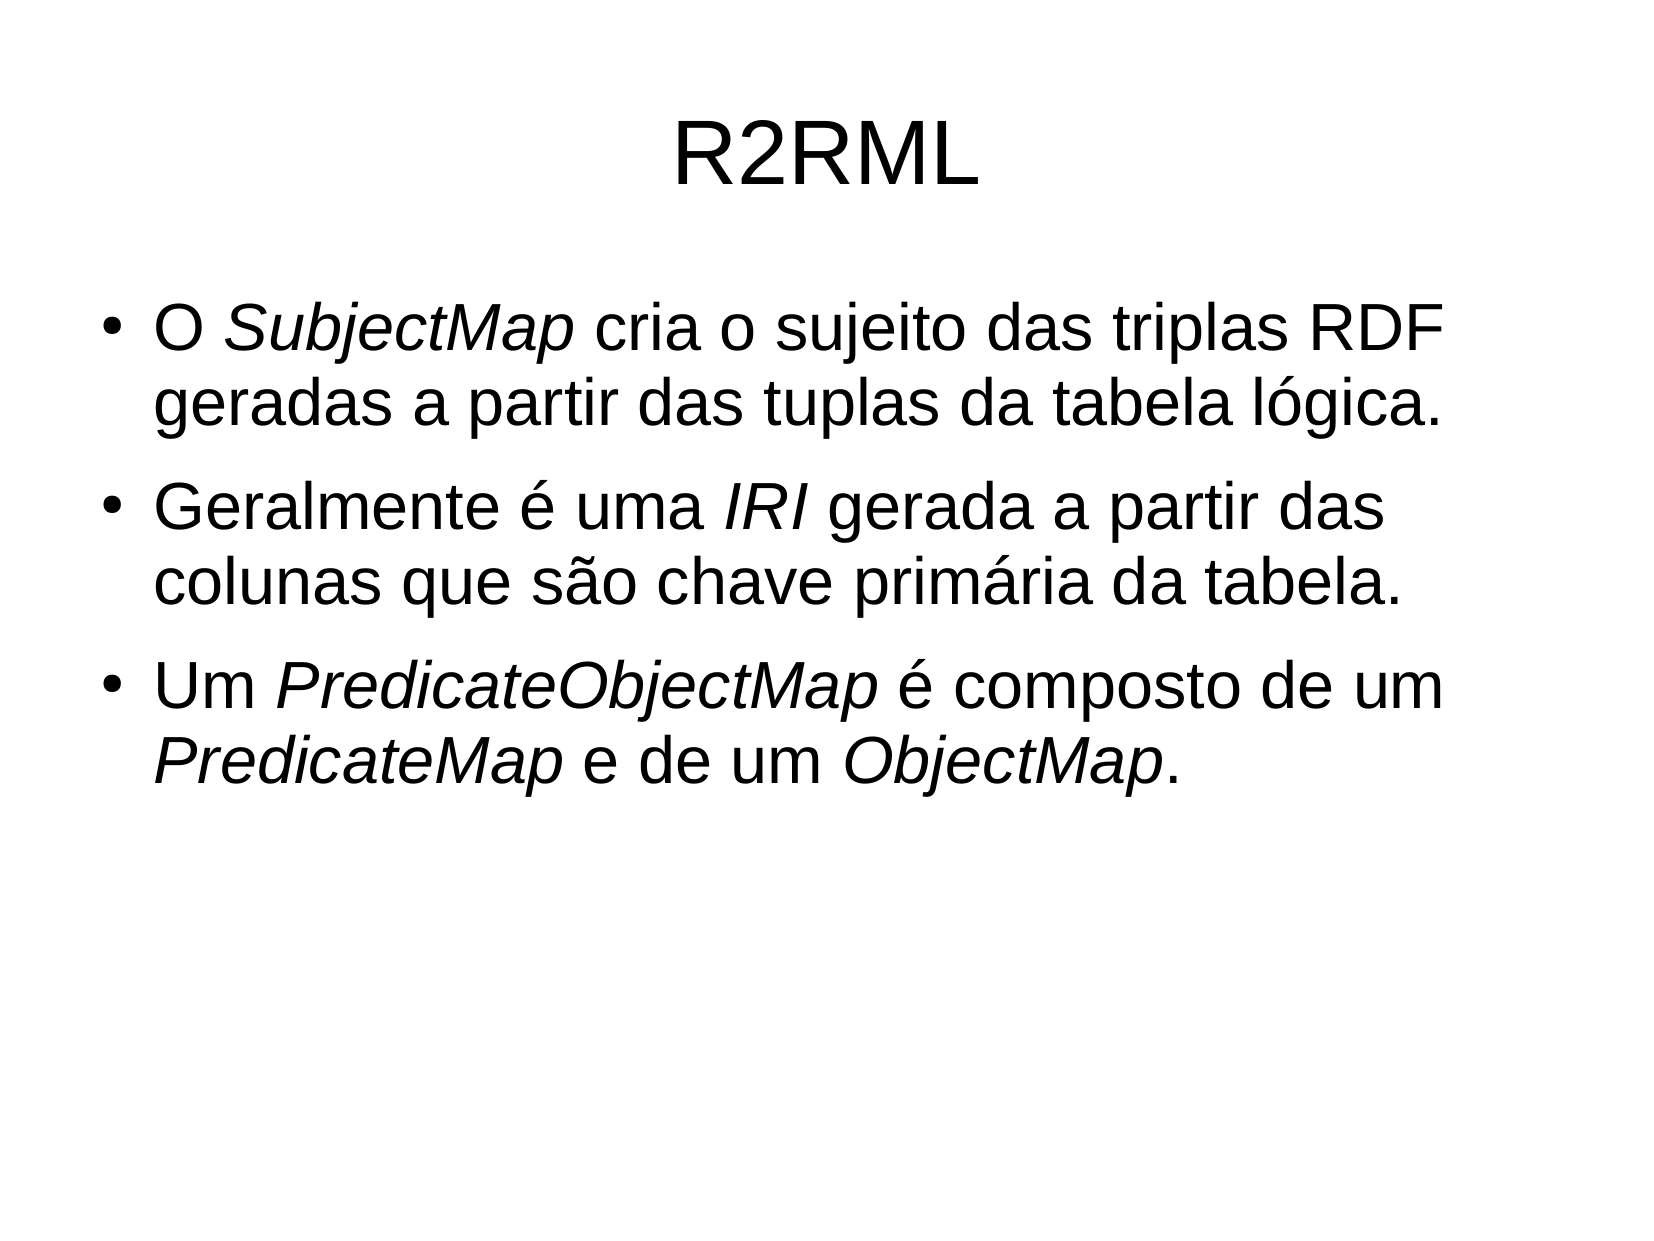

# R2RML
O SubjectMap cria o sujeito das triplas RDF geradas a partir das tuplas da tabela lógica.
Geralmente é uma IRI gerada a partir das colunas que são chave primária da tabela.
Um PredicateObjectMap é composto de um PredicateMap e de um ObjectMap.